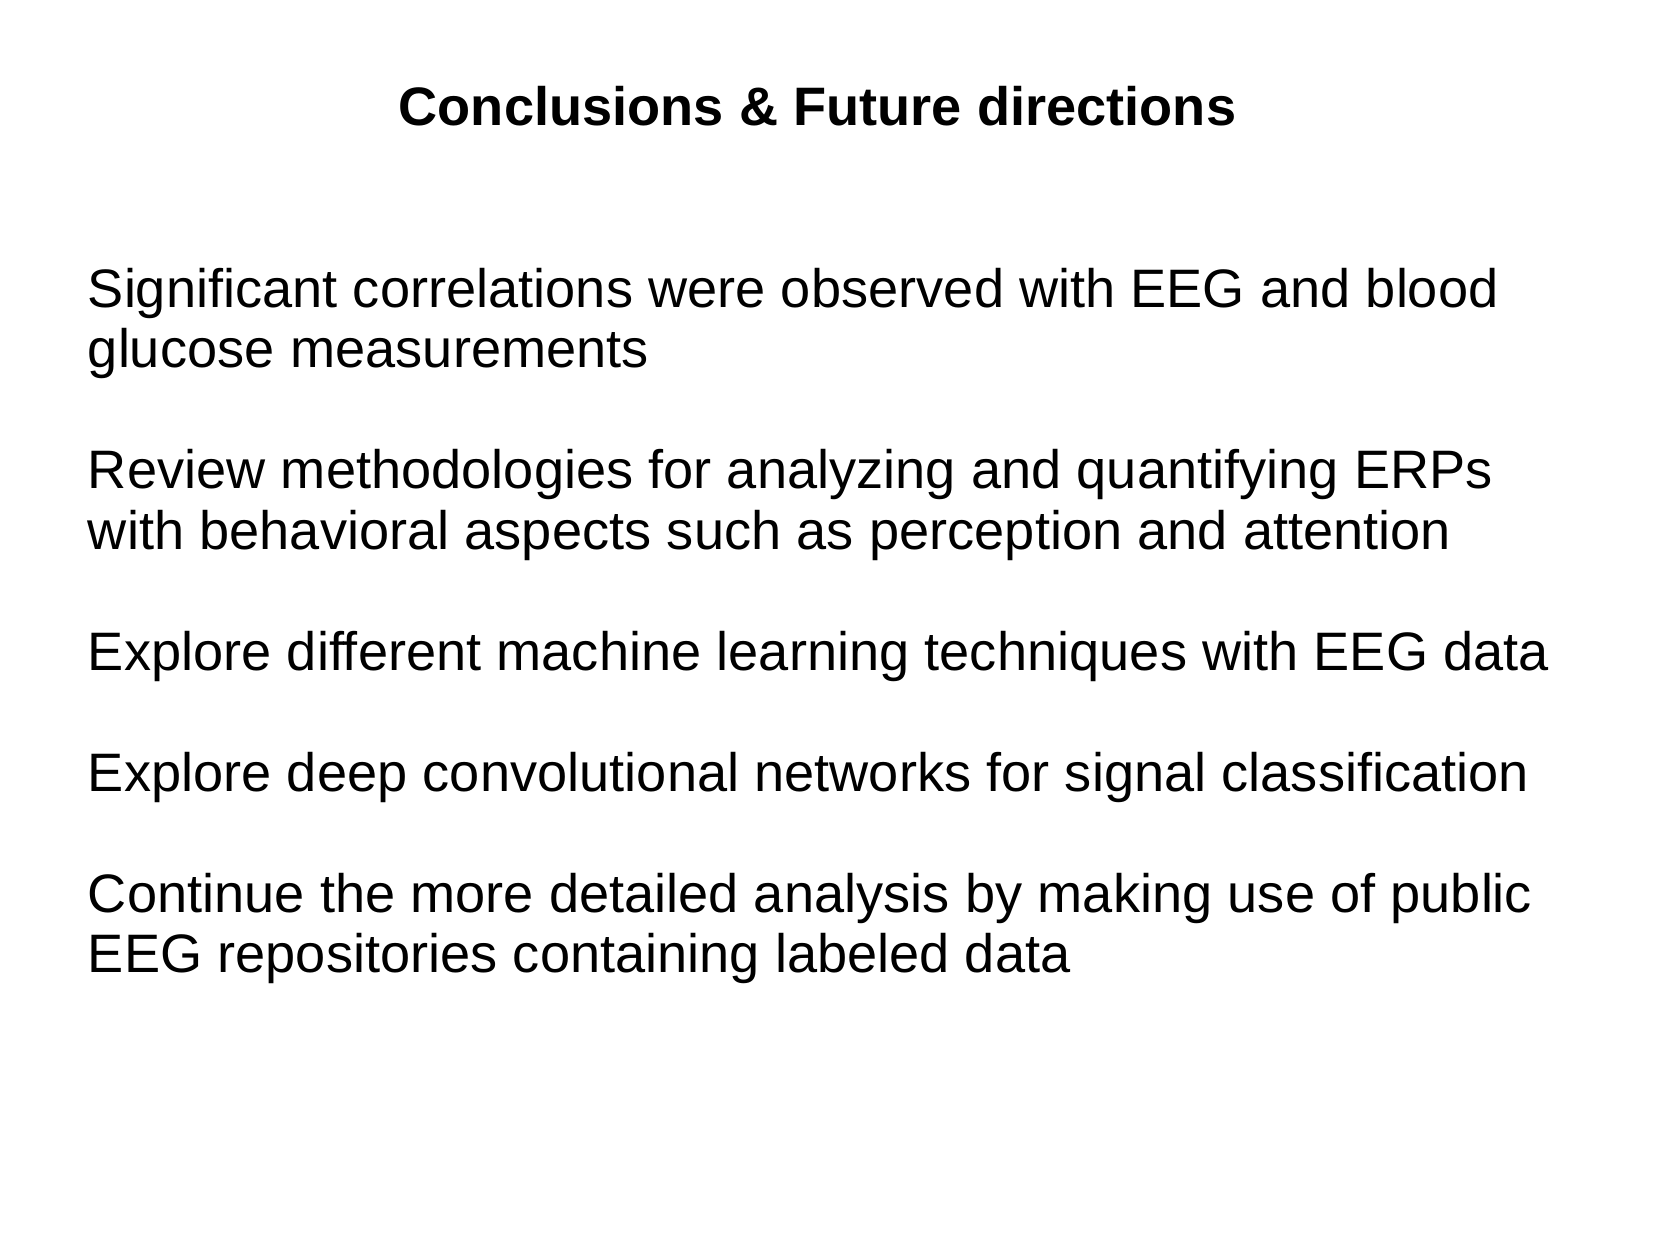

Conclusions & Future directions
Significant correlations were observed with EEG and blood glucose measurements
Review methodologies for analyzing and quantifying ERPs with behavioral aspects such as perception and attention
Explore different machine learning techniques with EEG data
Explore deep convolutional networks for signal classification
Continue the more detailed analysis by making use of public EEG repositories containing labeled data